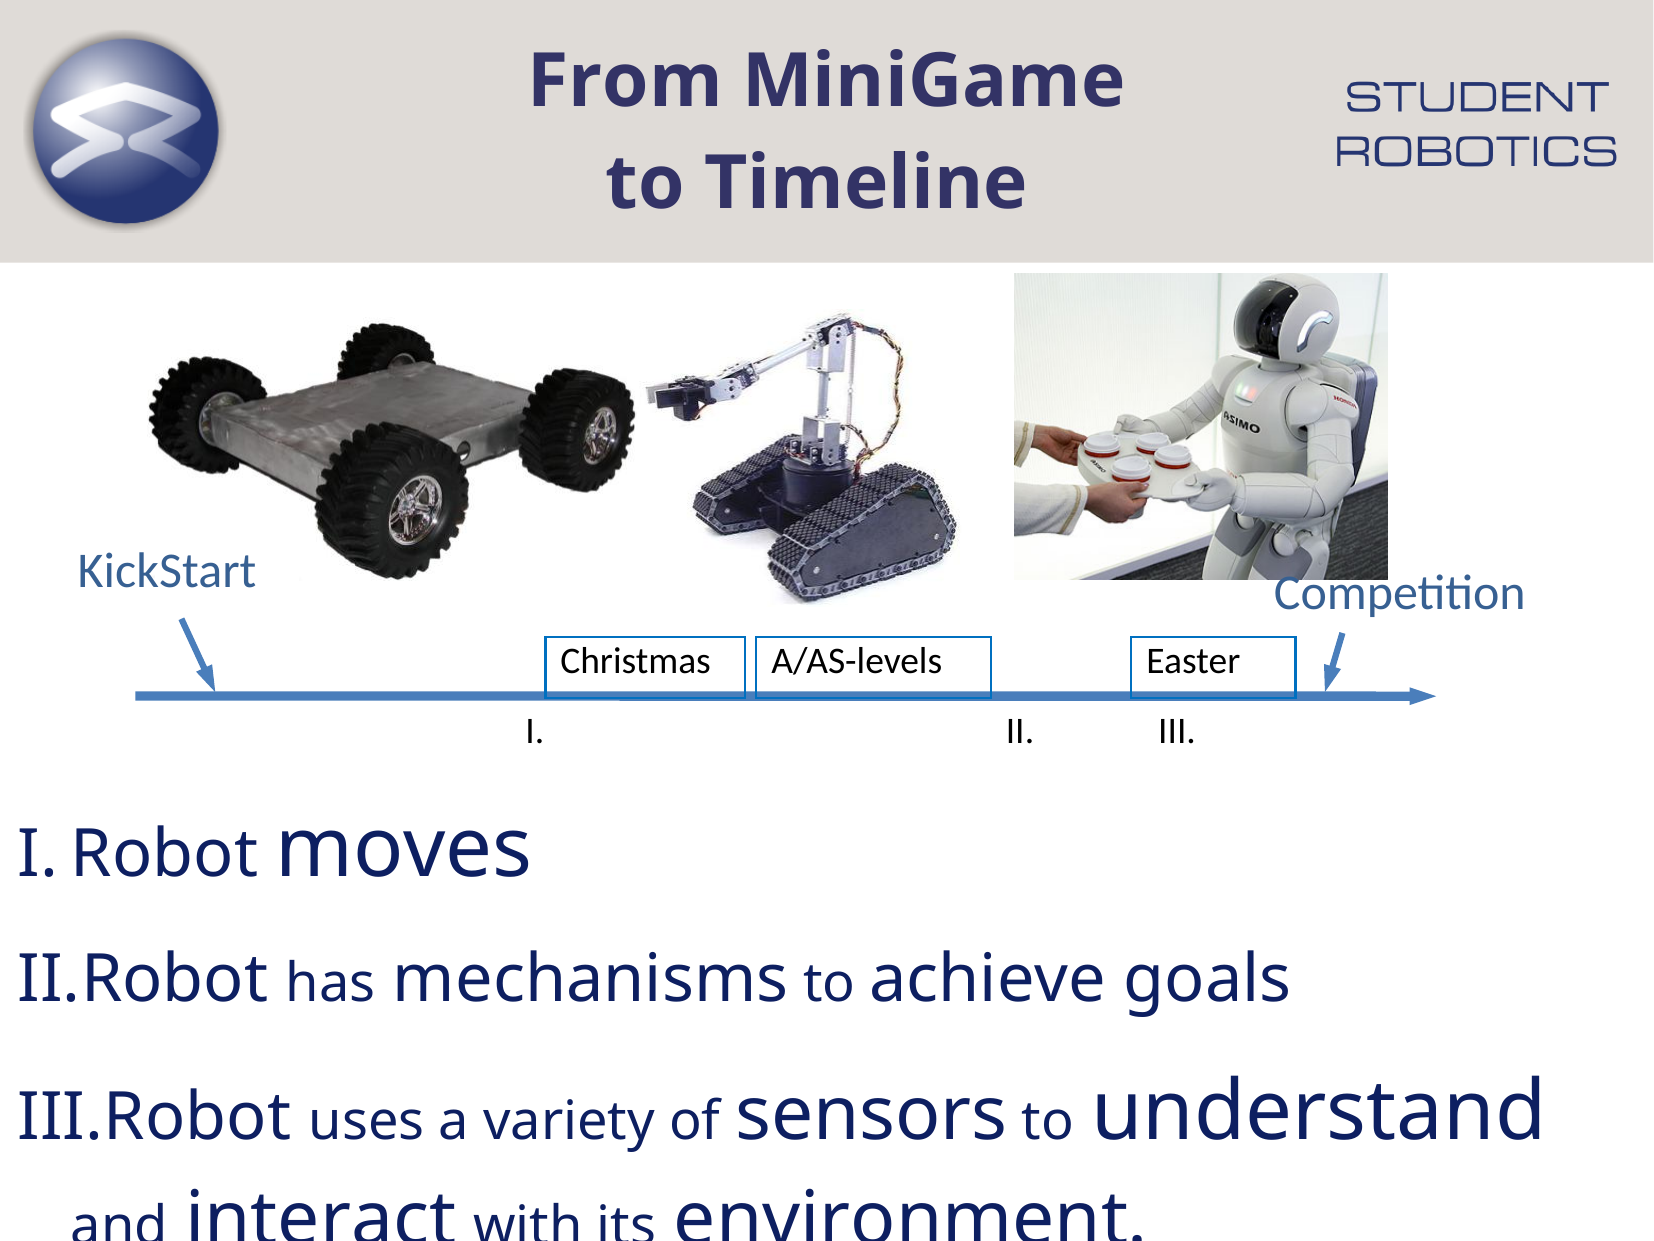

# From MiniGame to Timeline
Picture of dolly built
KickStart
Competition
Christmas
A/AS-levels
Easter
I.
II.
III.
Robot moves
Robot has mechanisms to achieve goals
Robot uses a variety of sensors to understand and interact with its environment.